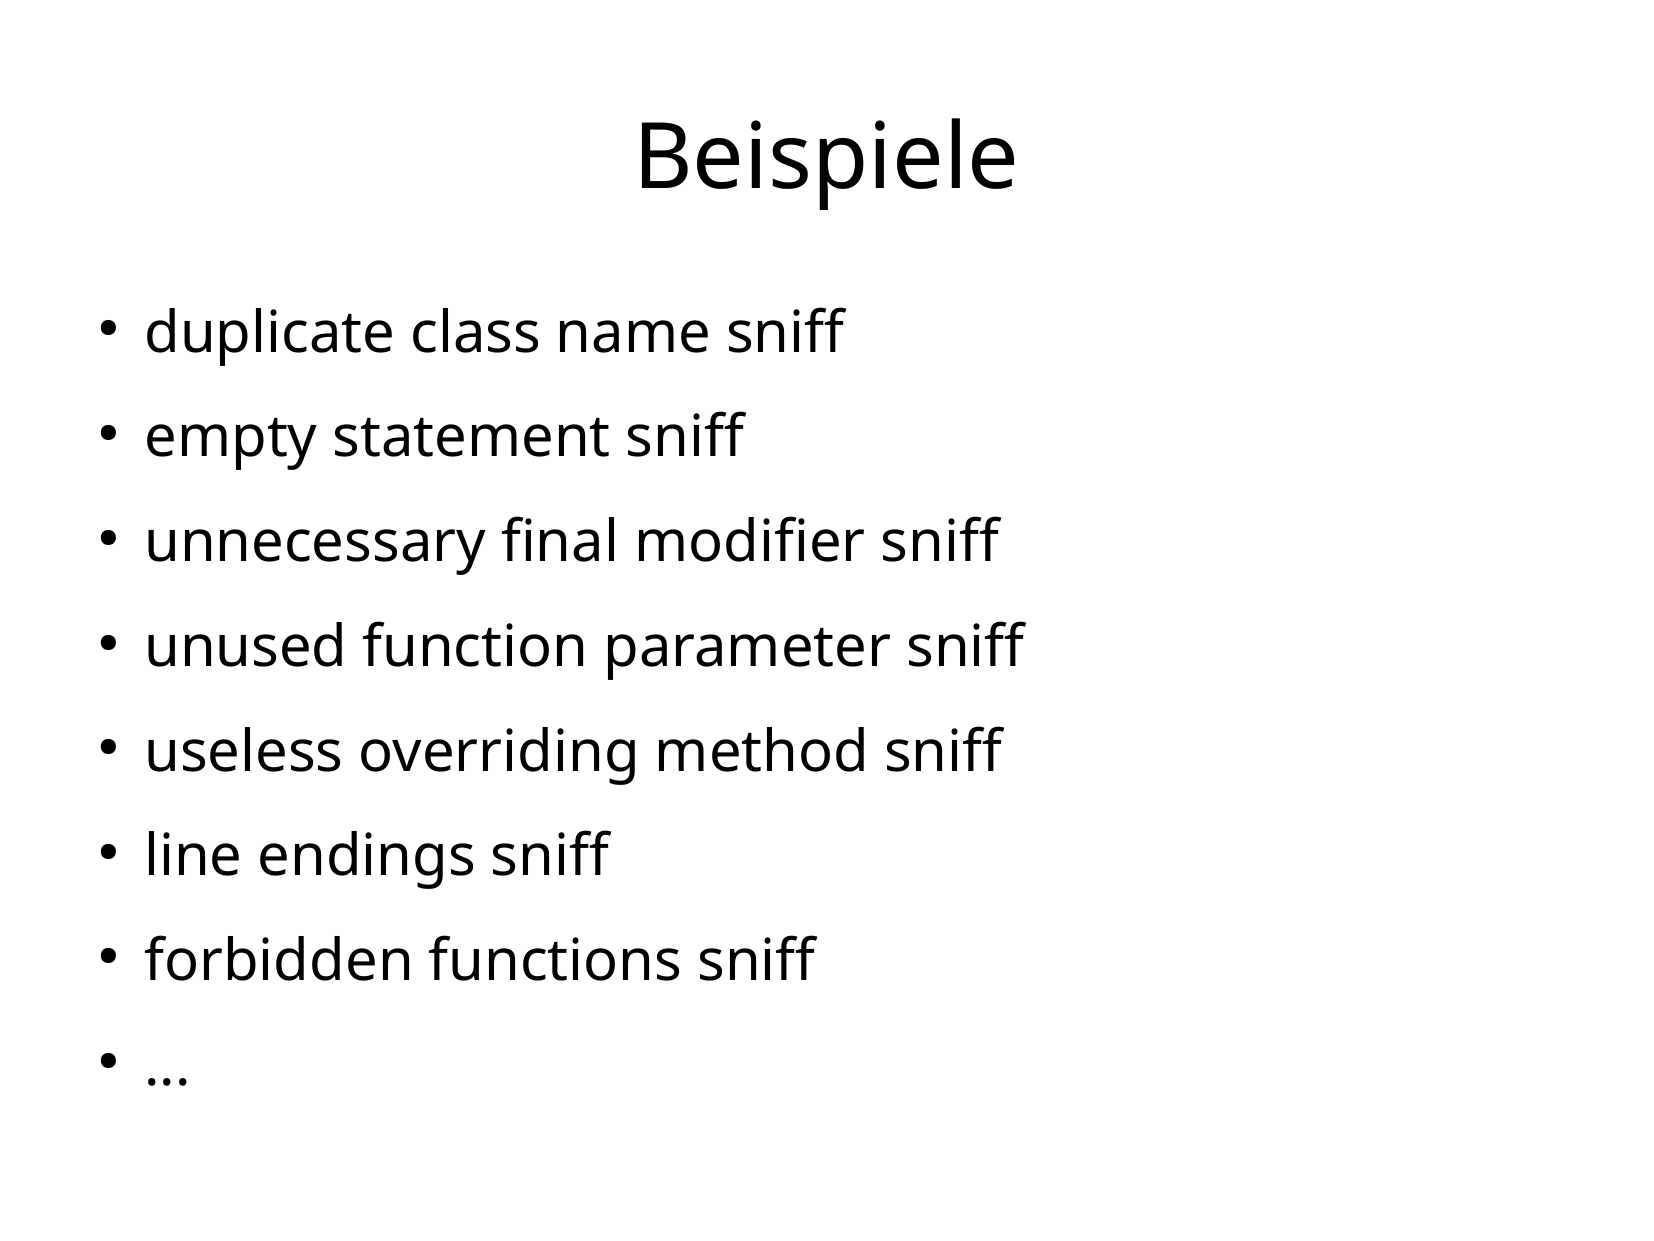

# Beispiele
duplicate class name sniff
empty statement sniff
unnecessary final modifier sniff
unused function parameter sniff
useless overriding method sniff
line endings sniff
forbidden functions sniff
...